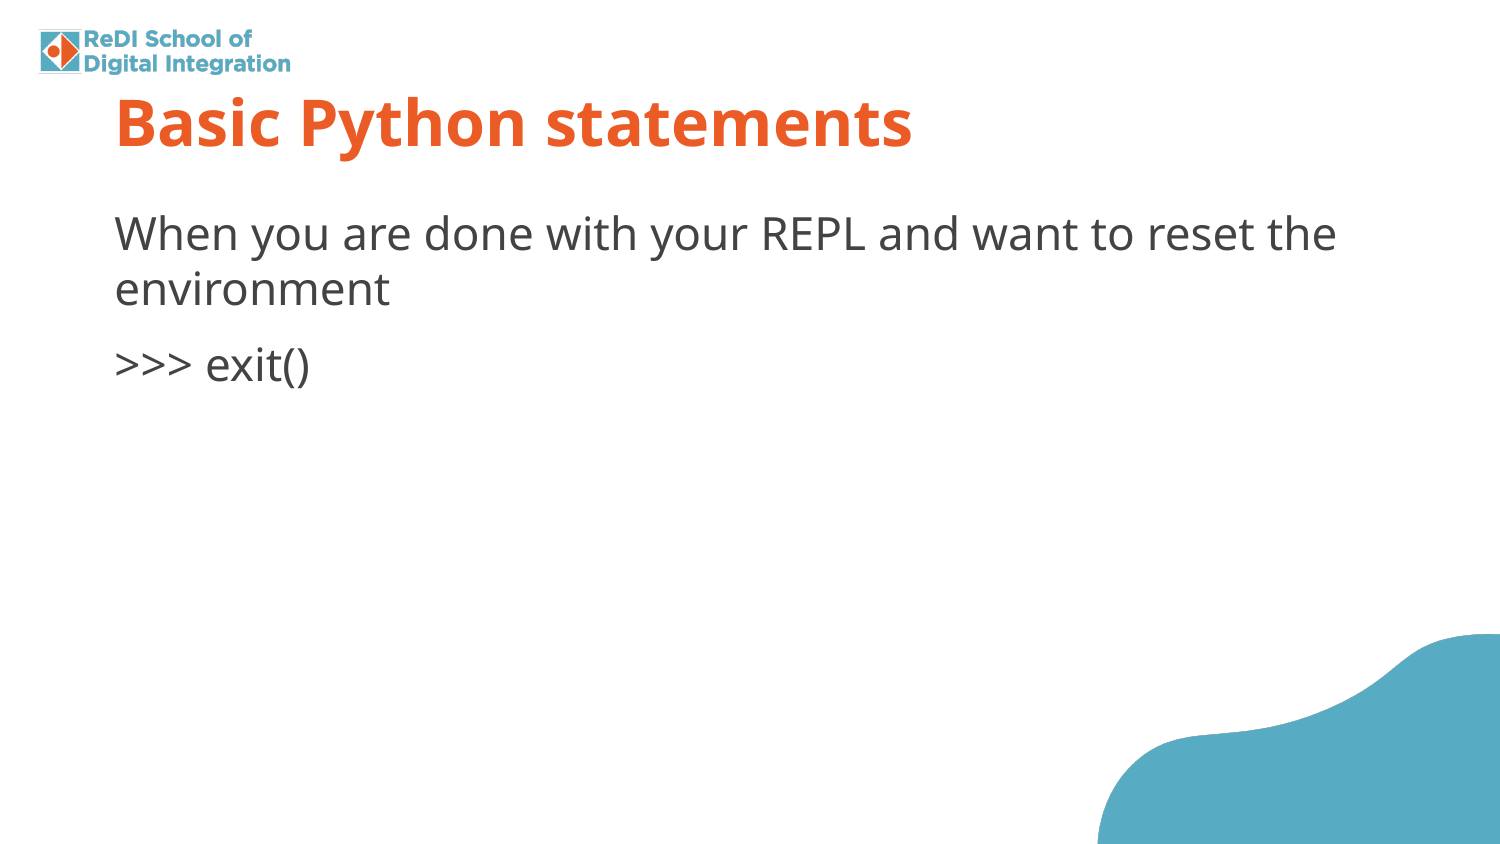

Basic Python statements
When you are done with your REPL and want to reset the environment
>>> exit()